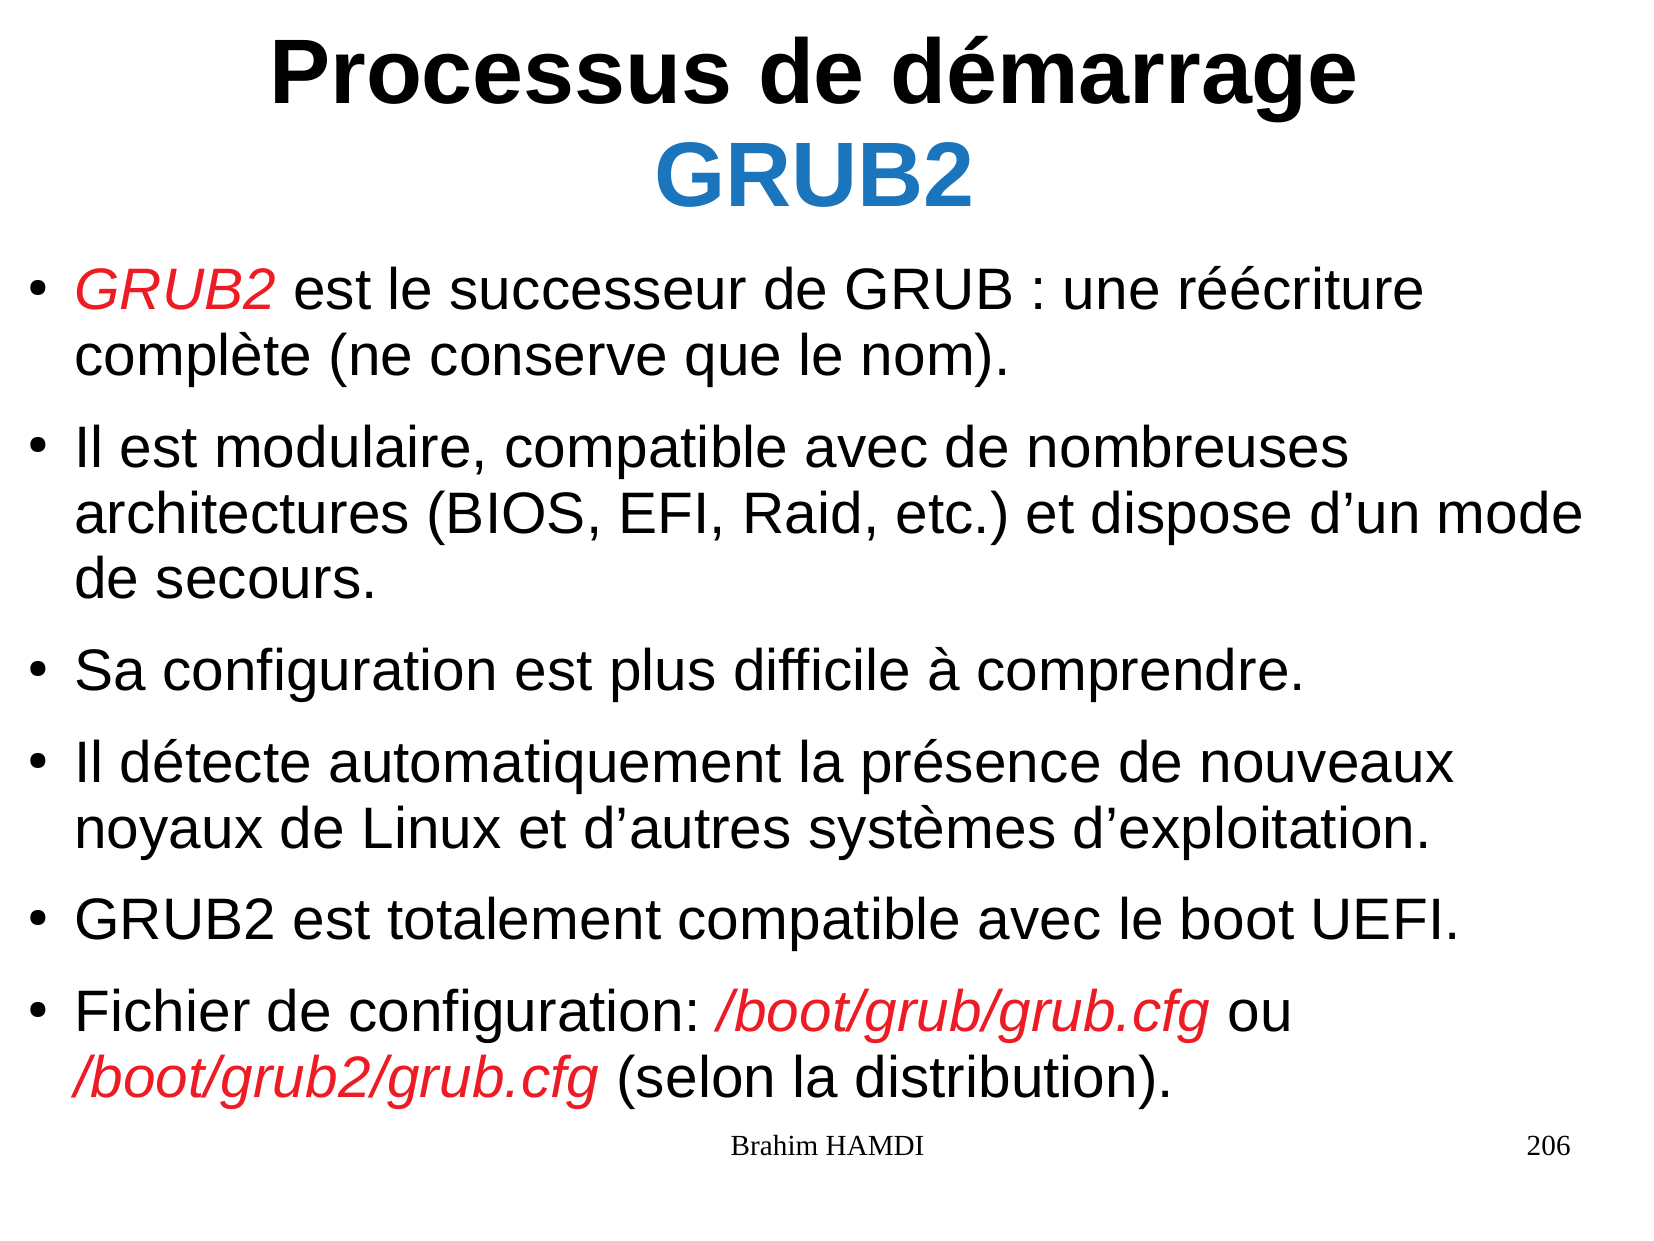

# Processus de démarrage GRUB2
GRUB2 est le successeur de GRUB : une réécriture complète (ne conserve que le nom).
Il est modulaire, compatible avec de nombreuses architectures (BIOS, EFI, Raid, etc.) et dispose d’un mode de secours.
Sa configuration est plus difficile à comprendre.
Il détecte automatiquement la présence de nouveaux noyaux de Linux et d’autres systèmes d’exploitation.
GRUB2 est totalement compatible avec le boot UEFI.
Fichier de configuration: /boot/grub/grub.cfg ou /boot/grub2/grub.cfg (selon la distribution).
Brahim HAMDI
206